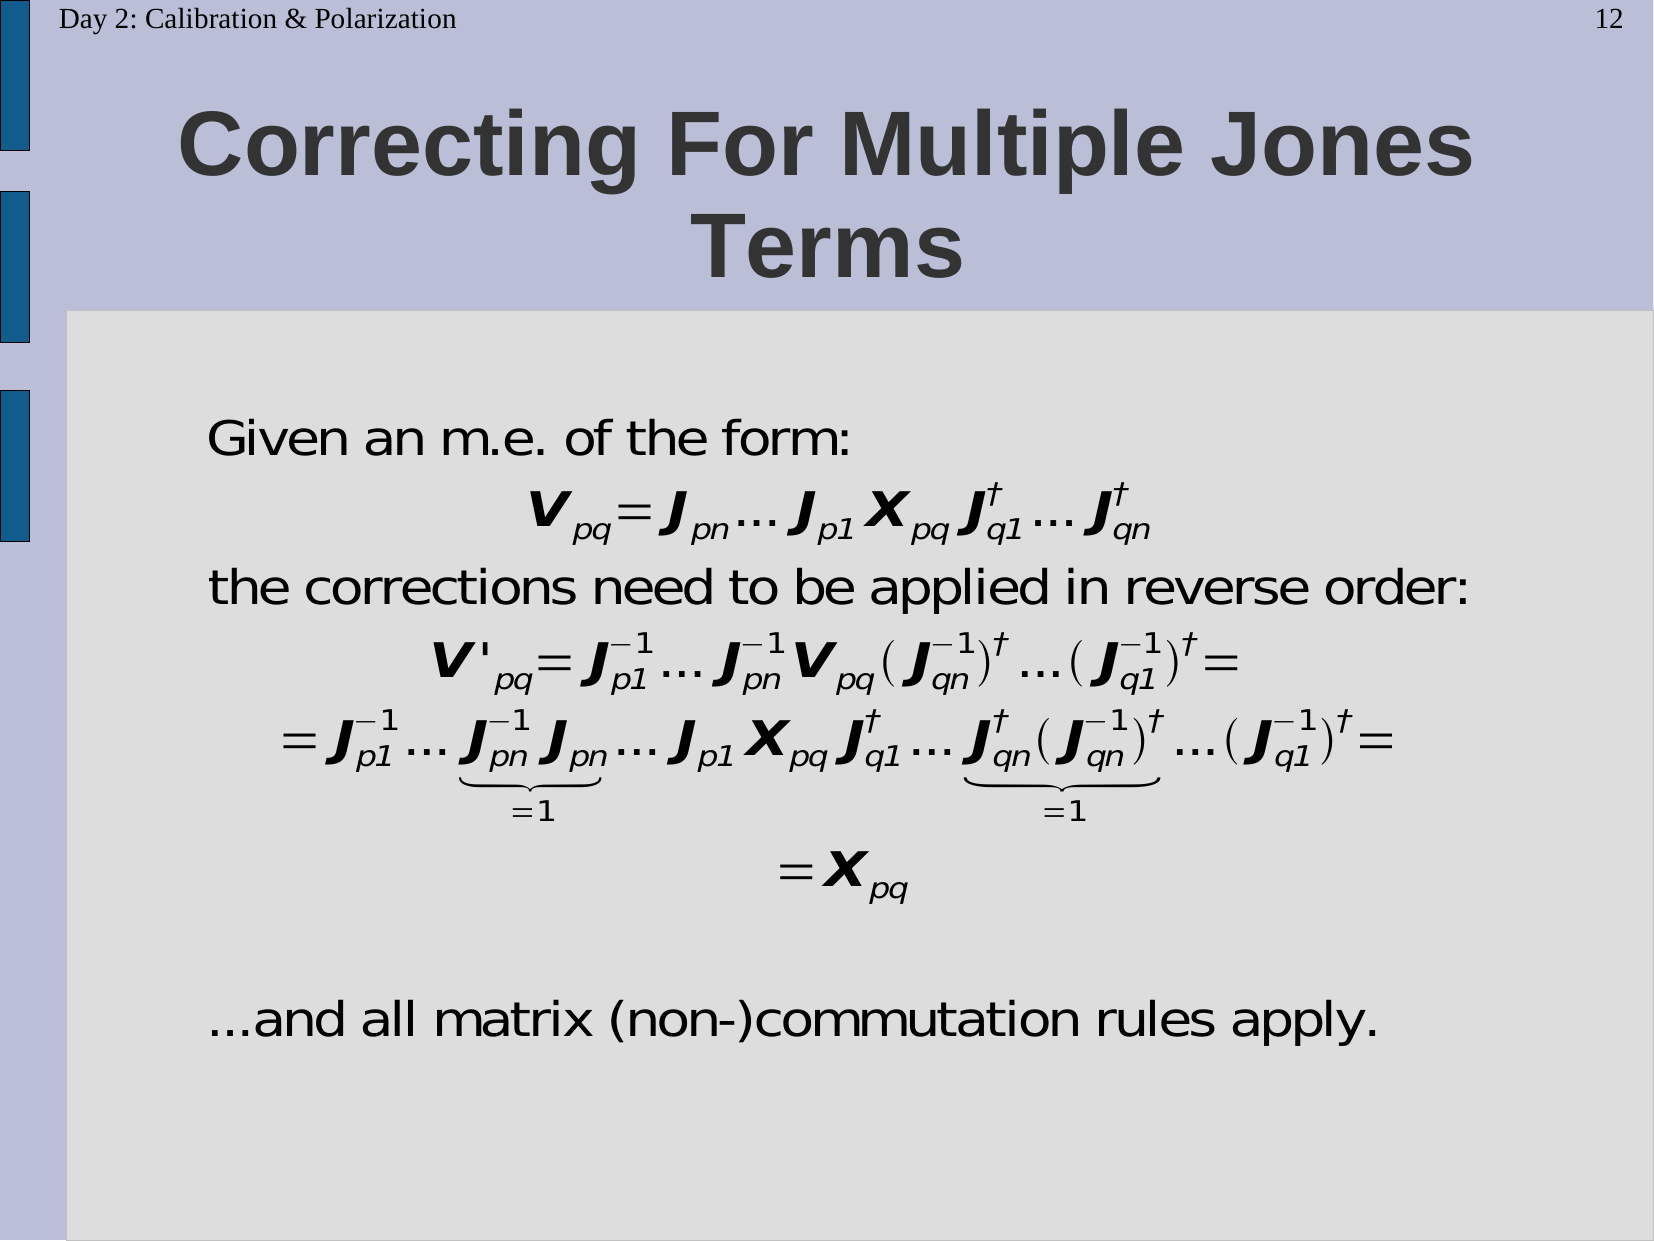

Day 2: Calibration & Polarization
12
# Correcting For Multiple Jones Terms